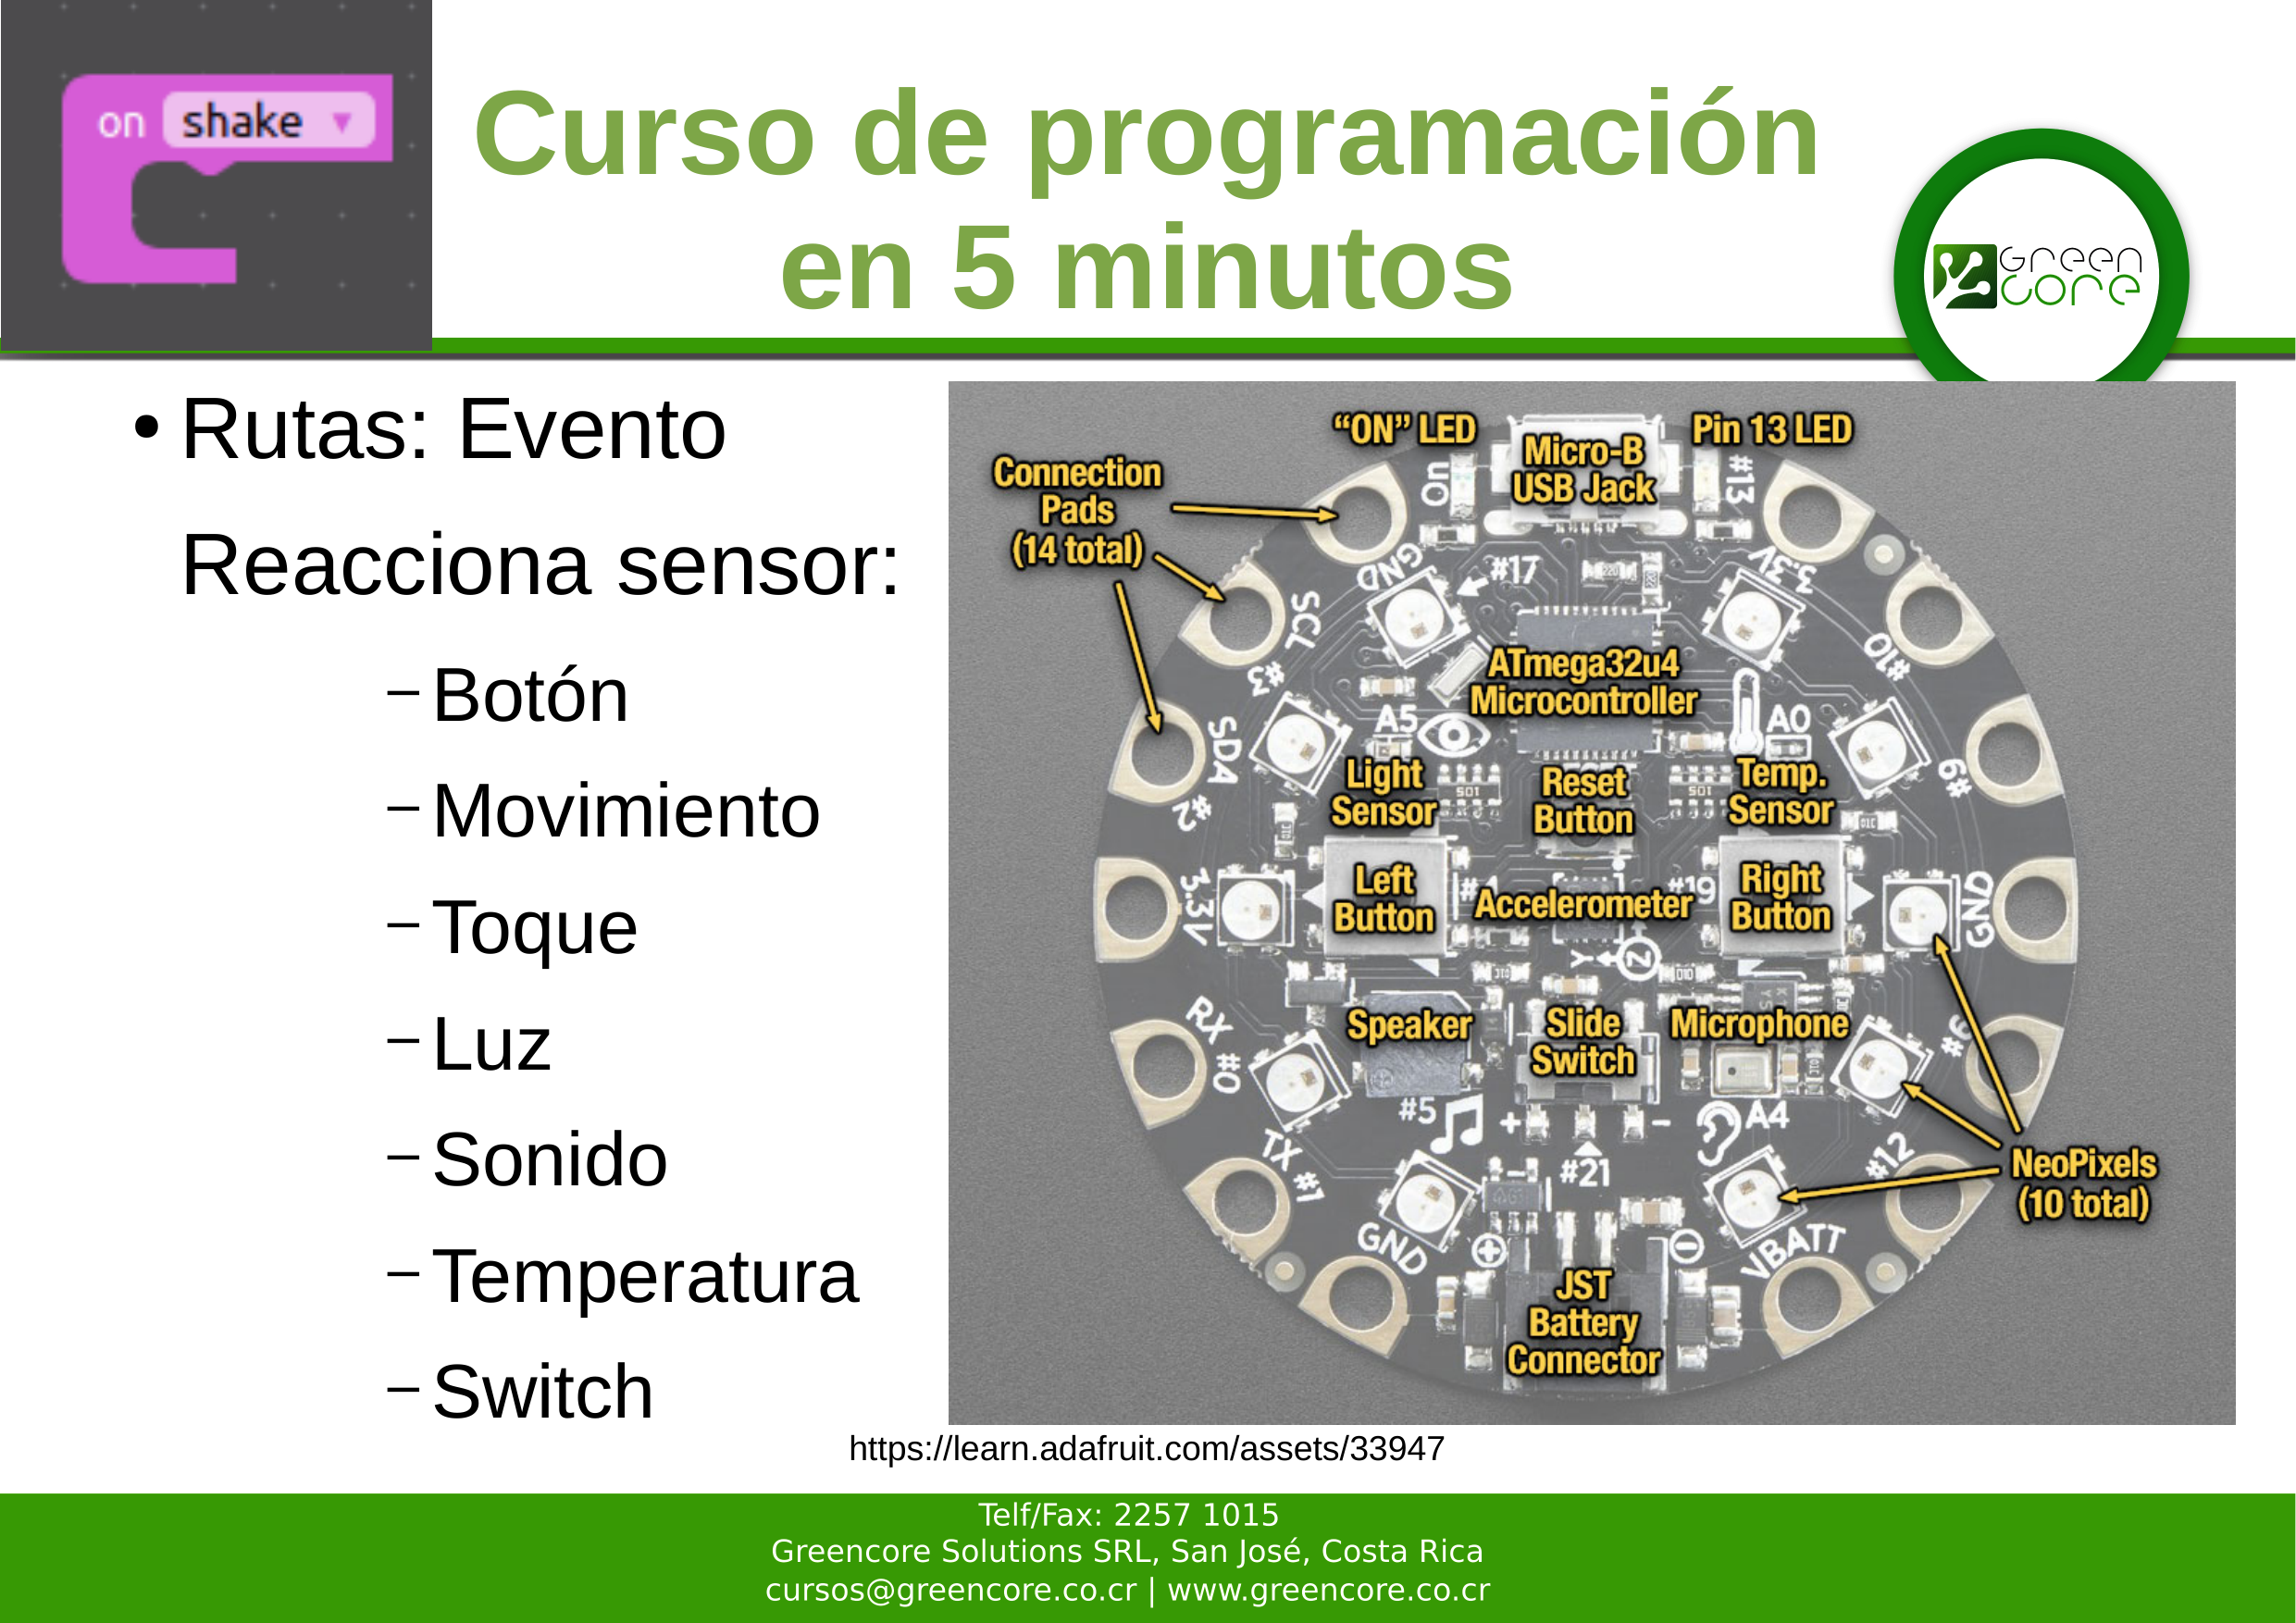

# Curso de programación en 5 minutos
Rutas: Evento
Reacciona sensor:
Botón
Movimiento
Toque
Luz
Sonido
Temperatura
Switch
https://learn.adafruit.com/assets/33947